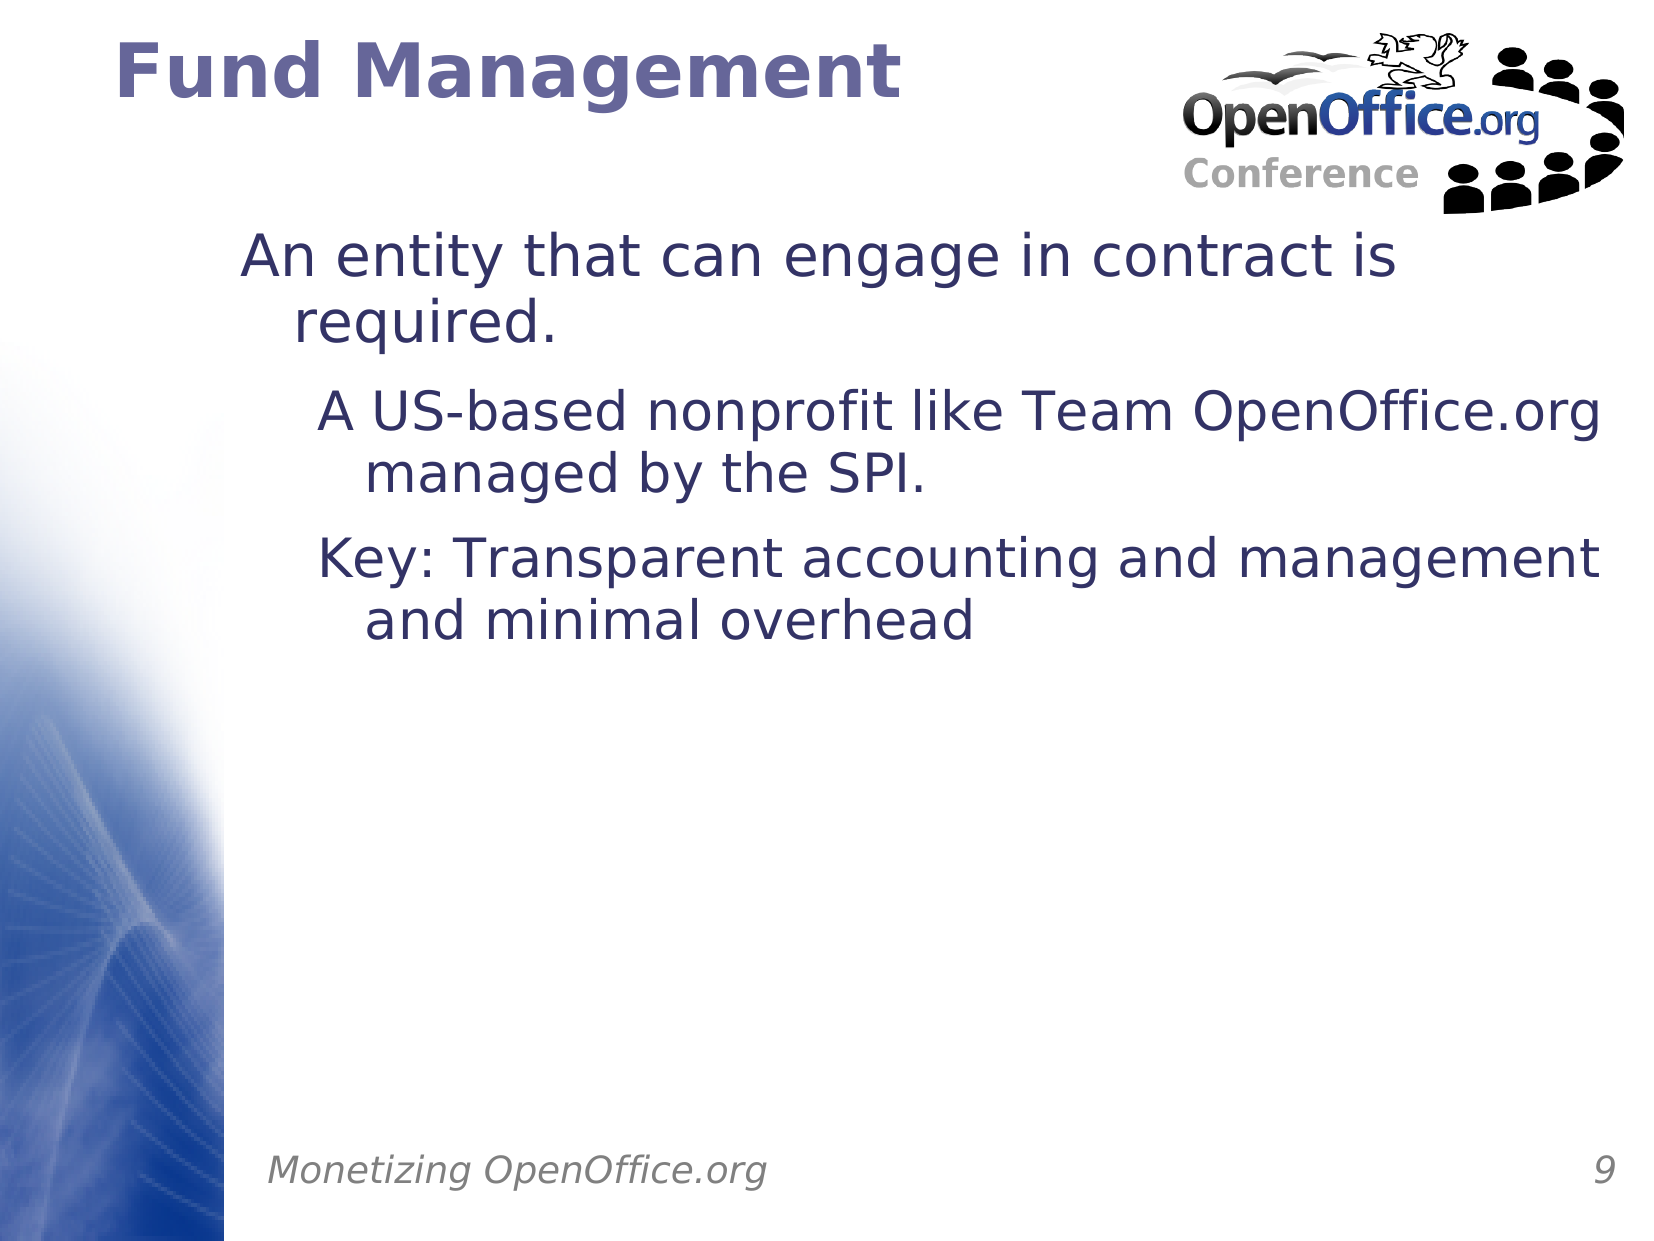

# Fund Management
An entity that can engage in contract is required.
A US-based nonprofit like Team OpenOffice.org managed by the SPI.
Key: Transparent accounting and management and minimal overhead